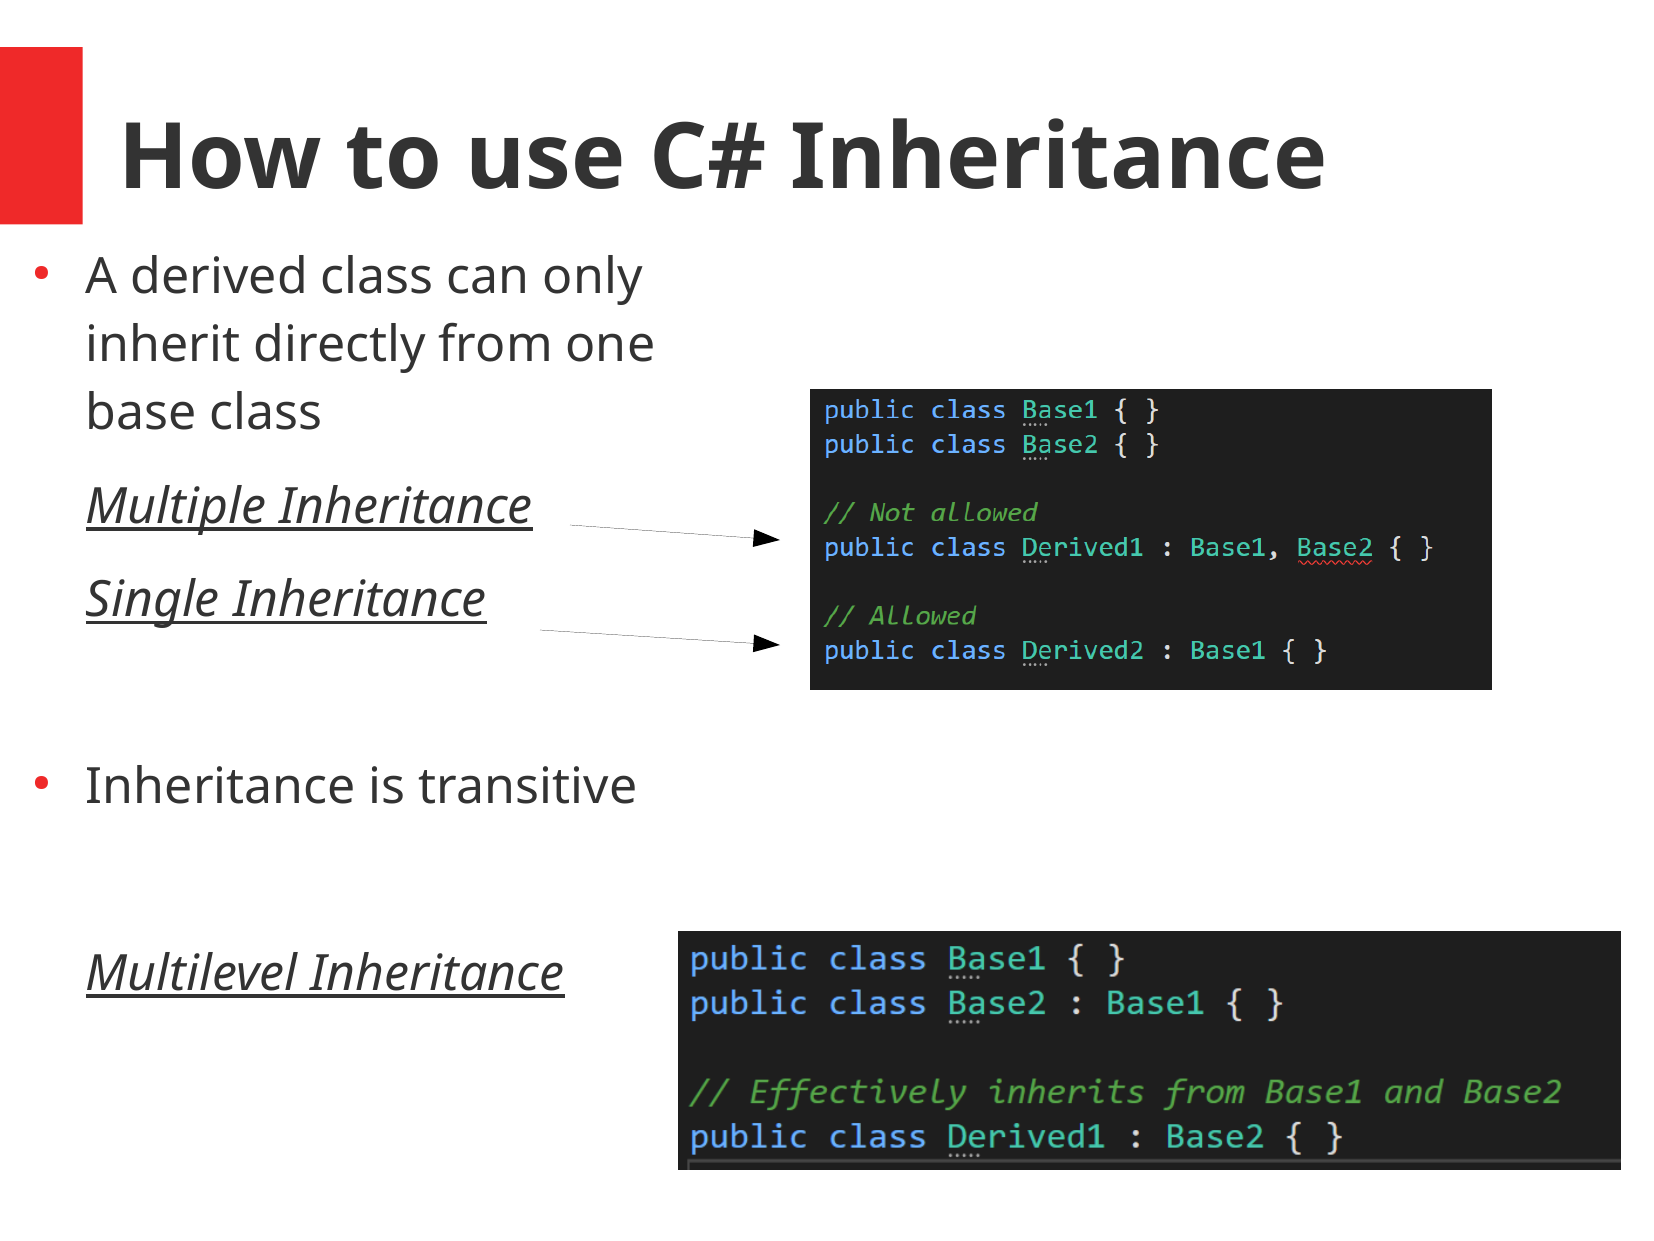

# How to use C# Inheritance
A derived class can only inherit directly from one base class
Multiple Inheritance
Single Inheritance
Inheritance is transitive
Multilevel Inheritance
3